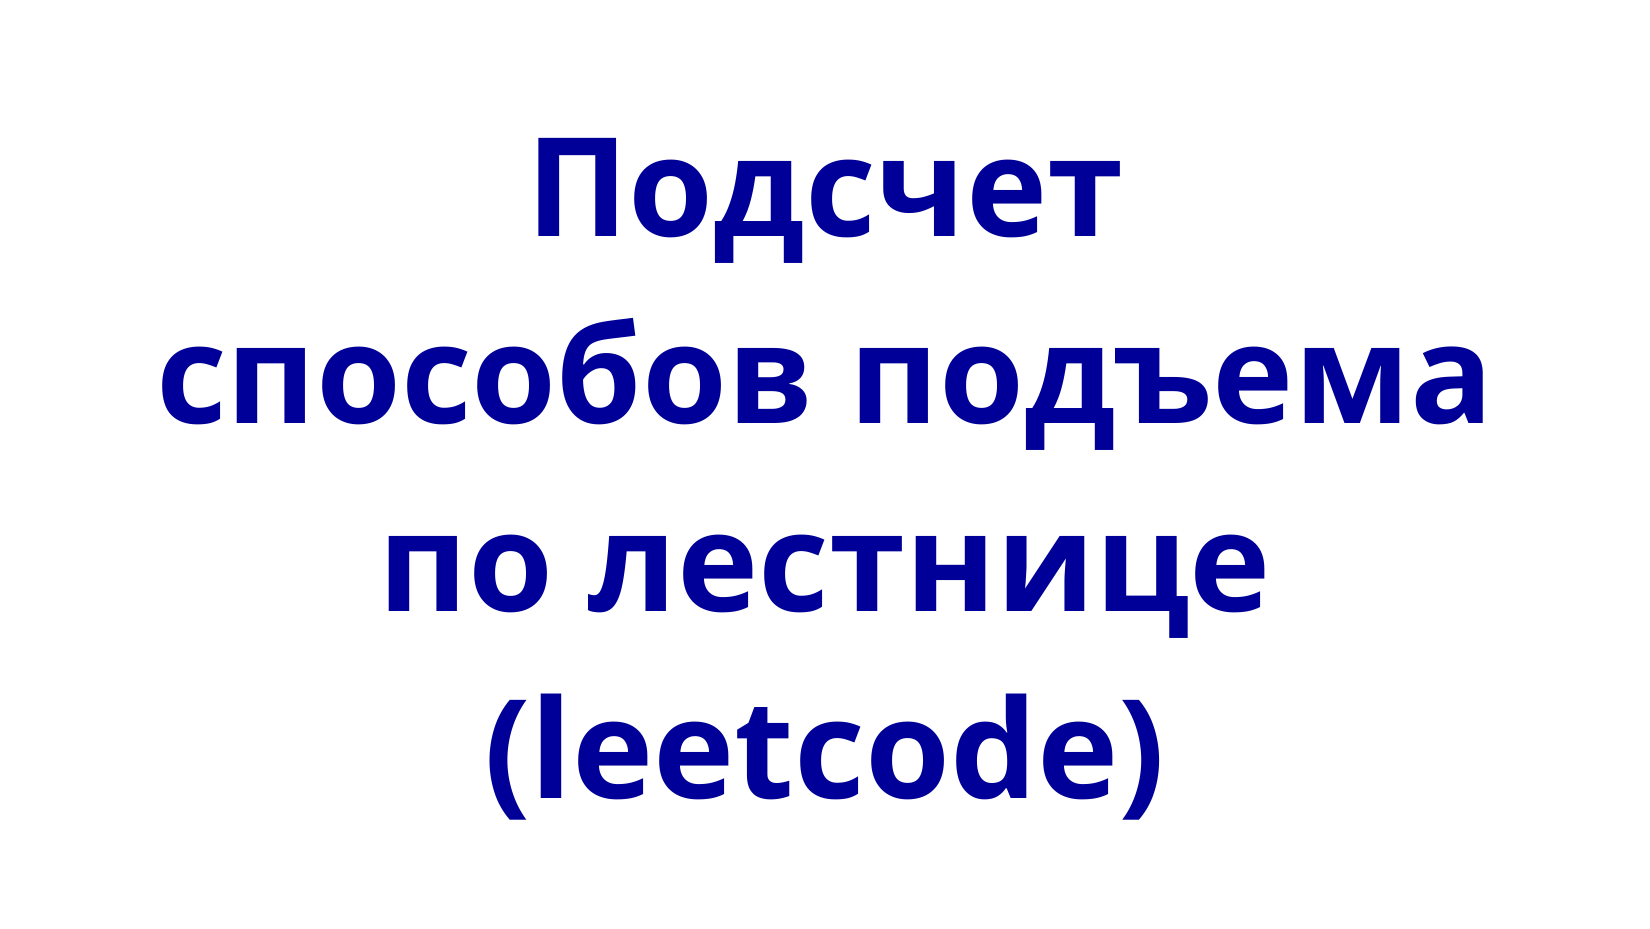

# Подсчет
способов подъема
по лестнице
(leetcode)